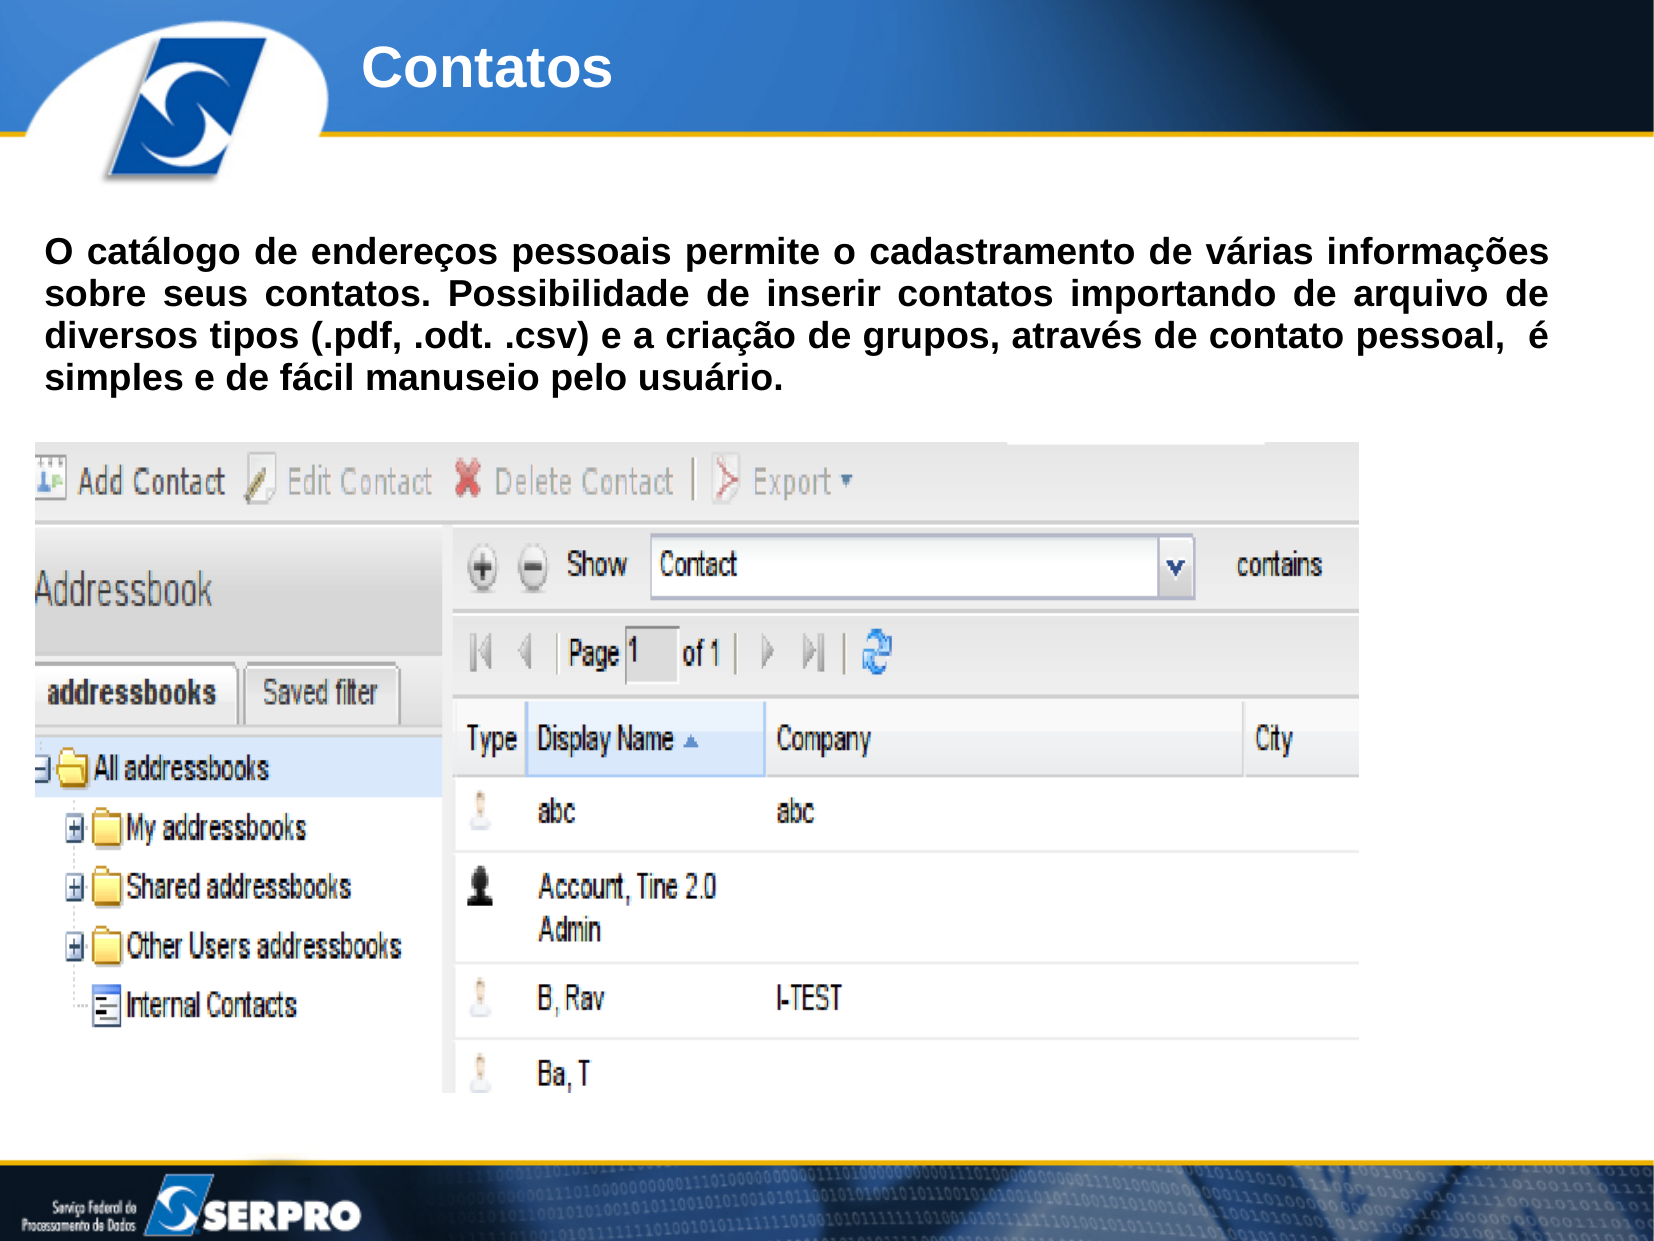

# Contatos
O catálogo de endereços pessoais permite o cadastramento de várias informações sobre seus contatos. Possibilidade de inserir contatos importando de arquivo de diversos tipos (.pdf, .odt. .csv) e a criação de grupos, através de contato pessoal, é simples e de fácil manuseio pelo usuário.